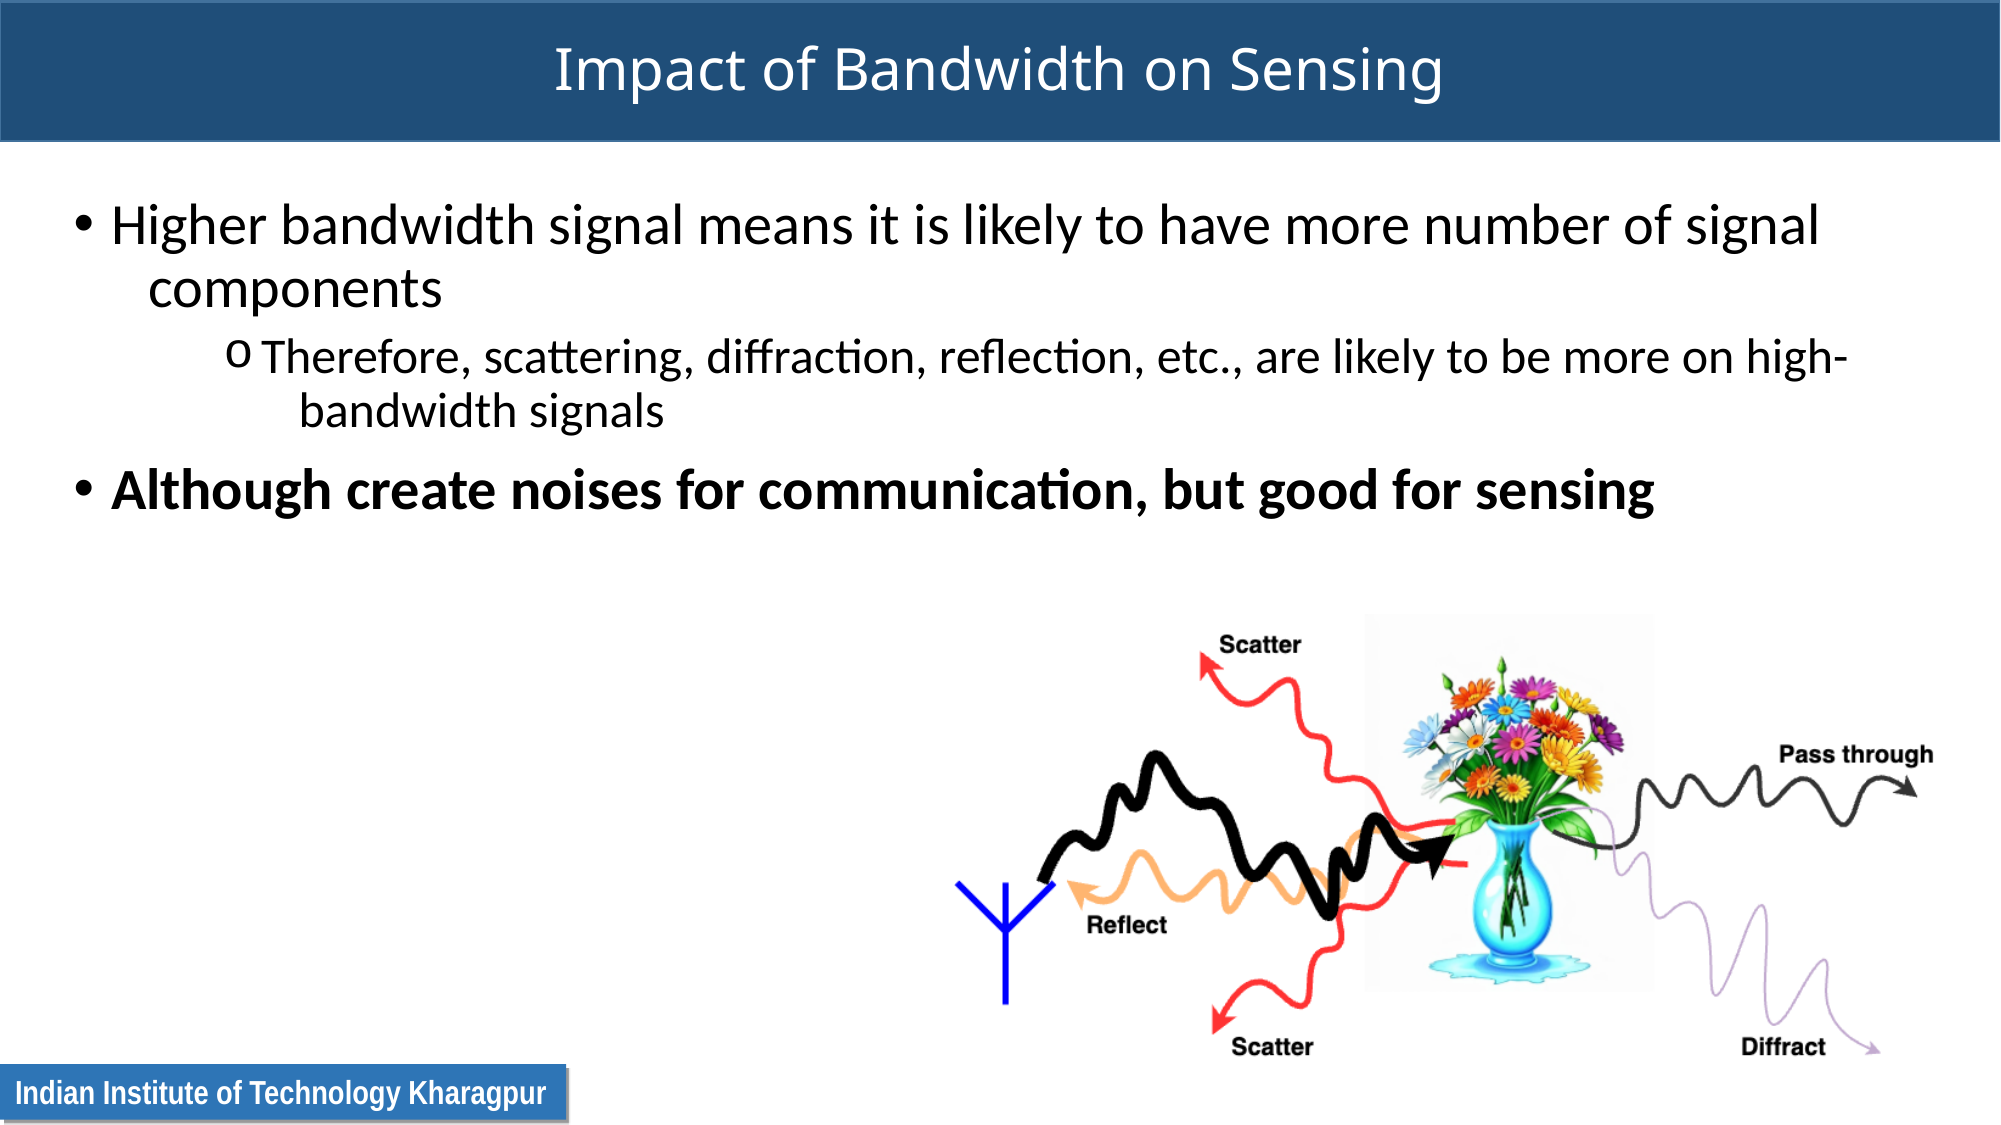

Impact of Bandwidth on Sensing
# Higher bandwidth signal means it is likely to have more number of signal components
Therefore, scattering, diffraction, reflection, etc., are likely to be more on high-bandwidth signals
Although create noises for communication, but good for sensing